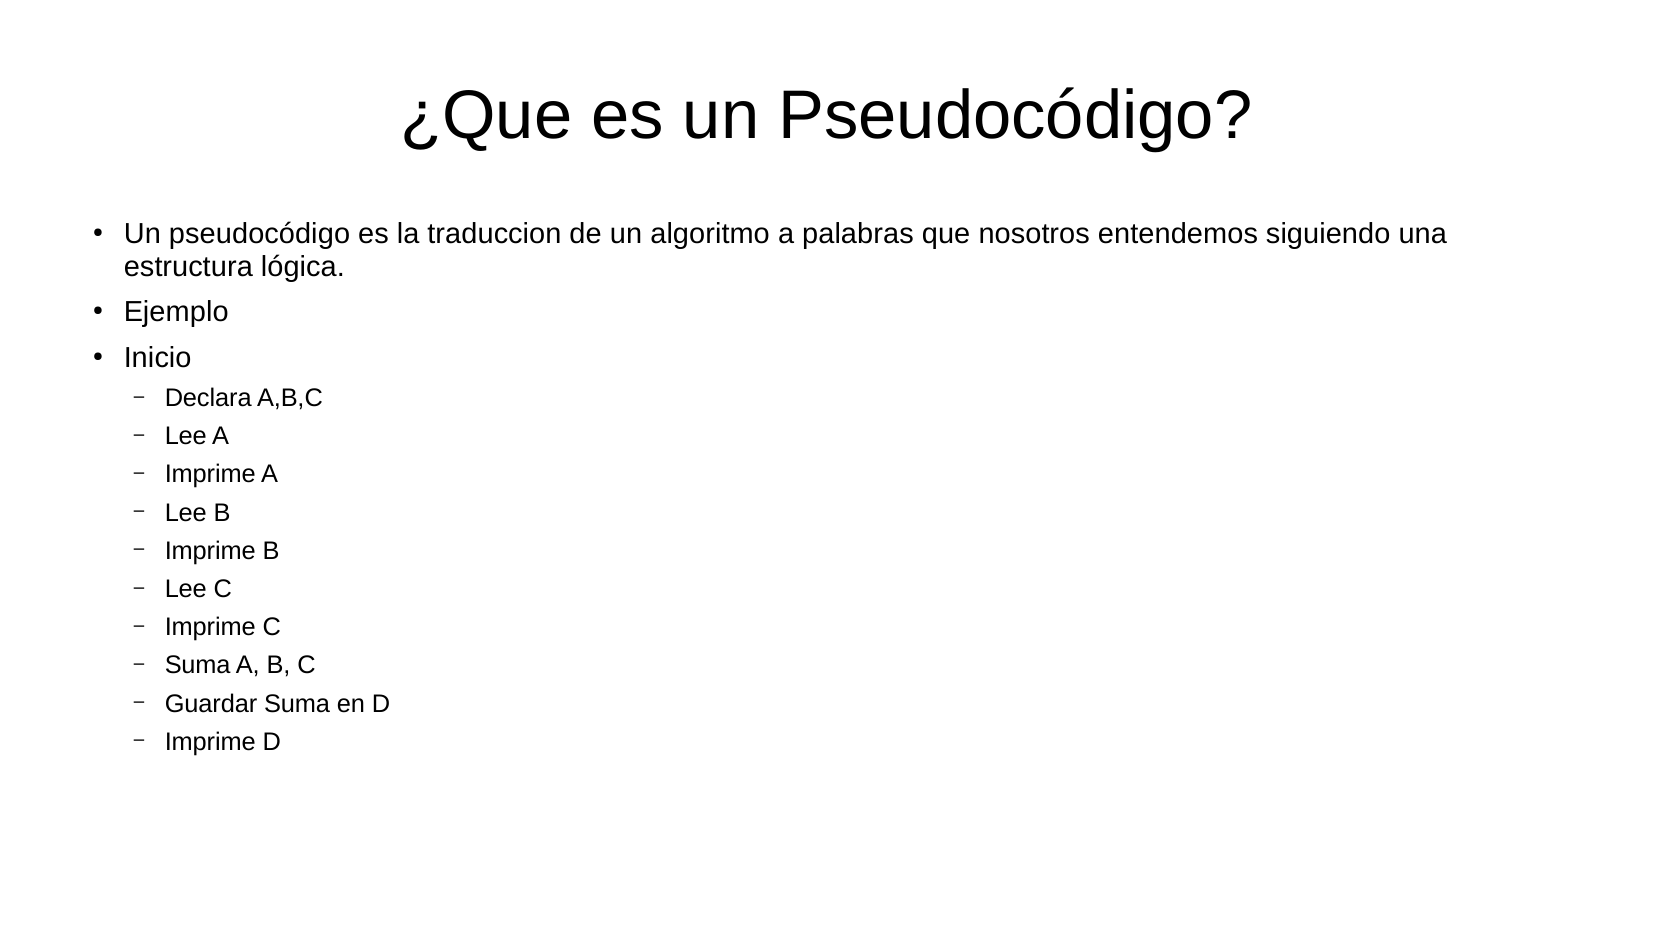

# ¿Que es un Pseudocódigo?
Un pseudocódigo es la traduccion de un algoritmo a palabras que nosotros entendemos siguiendo una estructura lógica.
Ejemplo
Inicio
Declara A,B,C
Lee A
Imprime A
Lee B
Imprime B
Lee C
Imprime C
Suma A, B, C
Guardar Suma en D
Imprime D